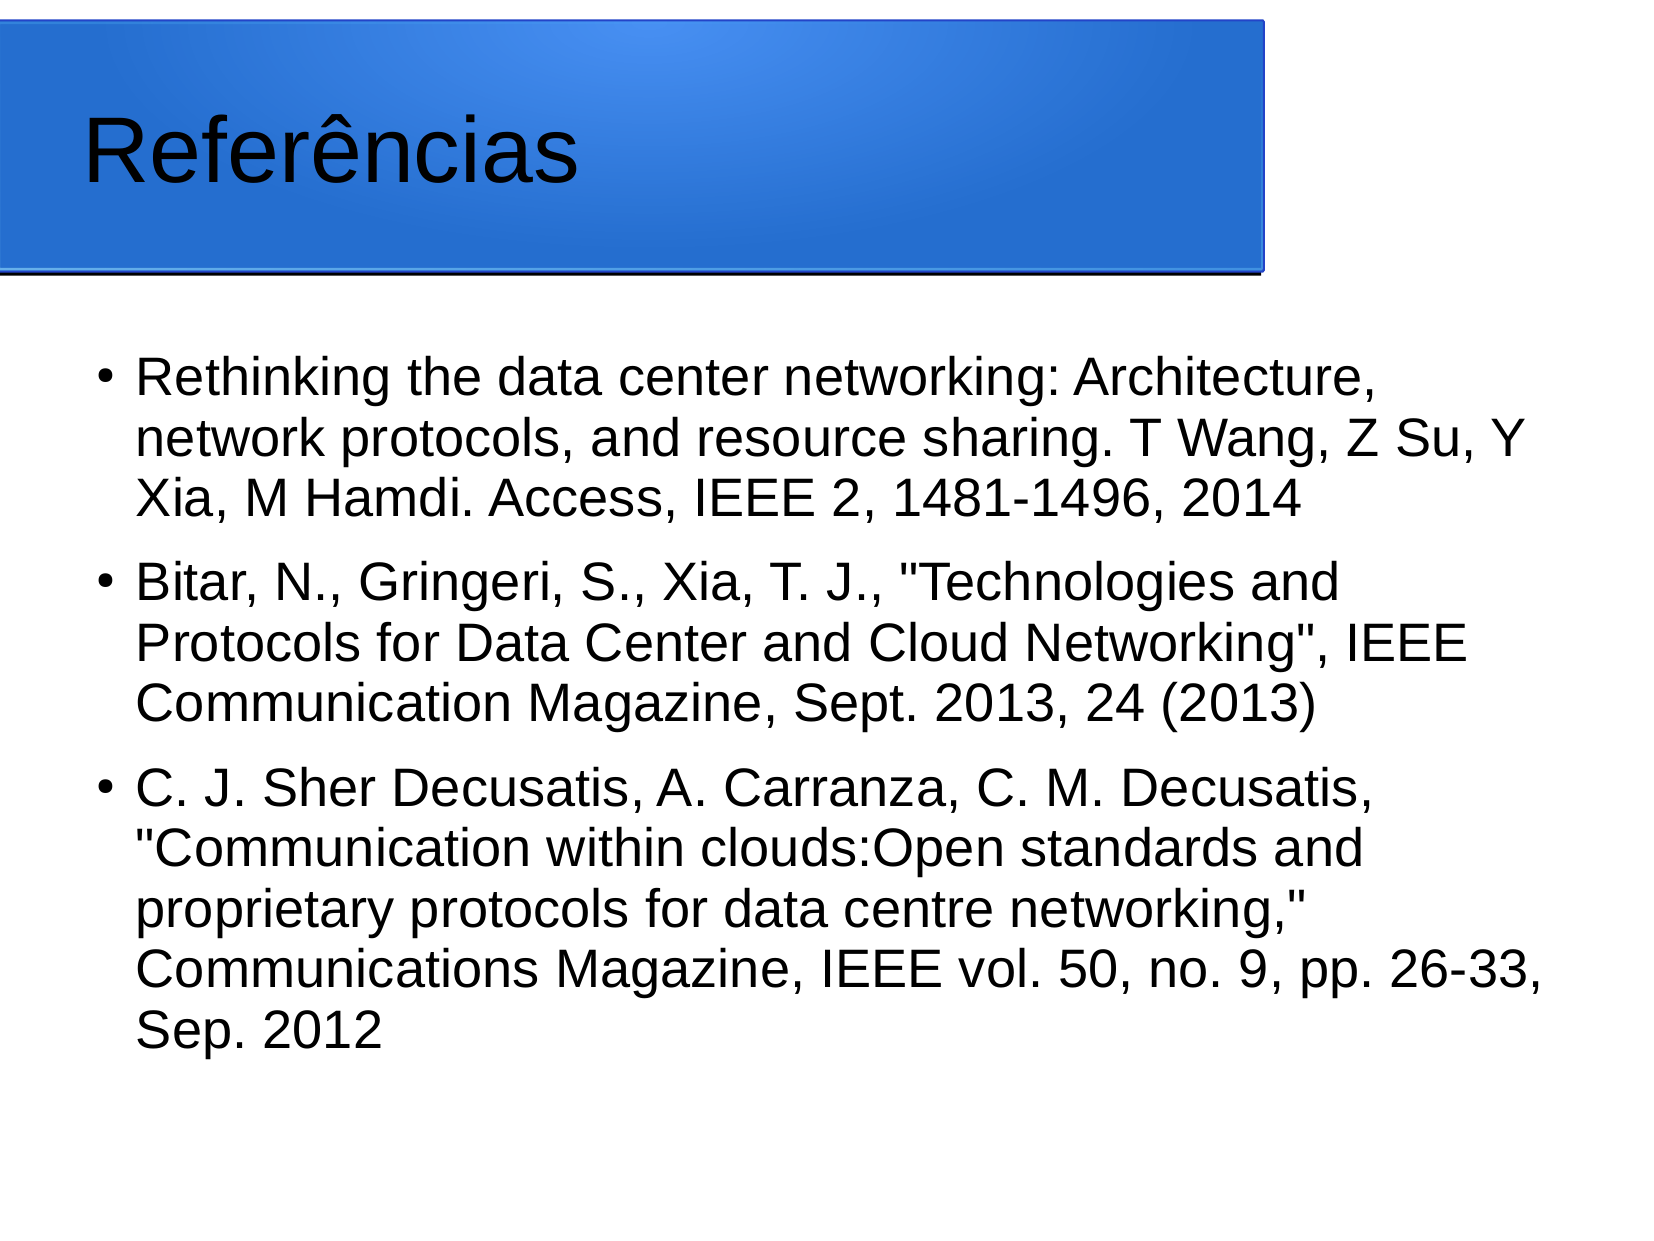

# Referências
Rethinking the data center networking: Architecture, network protocols, and resource sharing. T Wang, Z Su, Y Xia, M Hamdi. Access, IEEE 2, 1481-1496, 2014
Bitar, N., Gringeri, S., Xia, T. J., "Technologies and Protocols for Data Center and Cloud Networking", IEEE Communication Magazine, Sept. 2013, 24 (2013)
C. J. Sher Decusatis, A. Carranza, C. M. Decusatis, "Communication within clouds:Open standards and proprietary protocols for data centre networking," Communications Magazine, IEEE vol. 50, no. 9, pp. 26-33, Sep. 2012